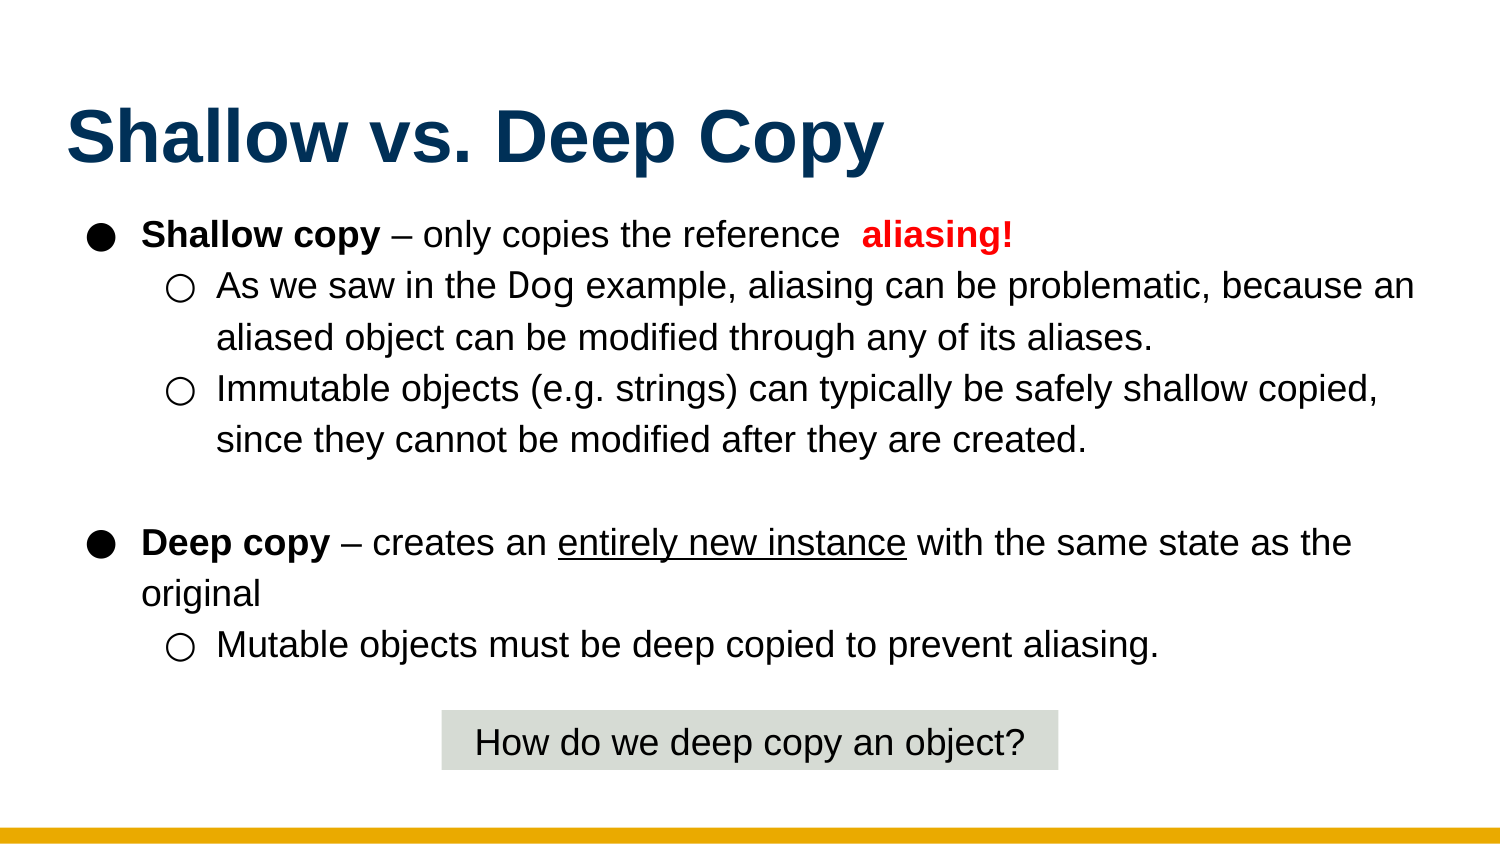

# Shallow vs. Deep Copy
Shallow copy – only copies the reference aliasing!
As we saw in the Dog example, aliasing can be problematic, because an aliased object can be modified through any of its aliases.
Immutable objects (e.g. strings) can typically be safely shallow copied, since they cannot be modified after they are created.
Deep copy – creates an entirely new instance with the same state as the original
Mutable objects must be deep copied to prevent aliasing.
How do we deep copy an object?